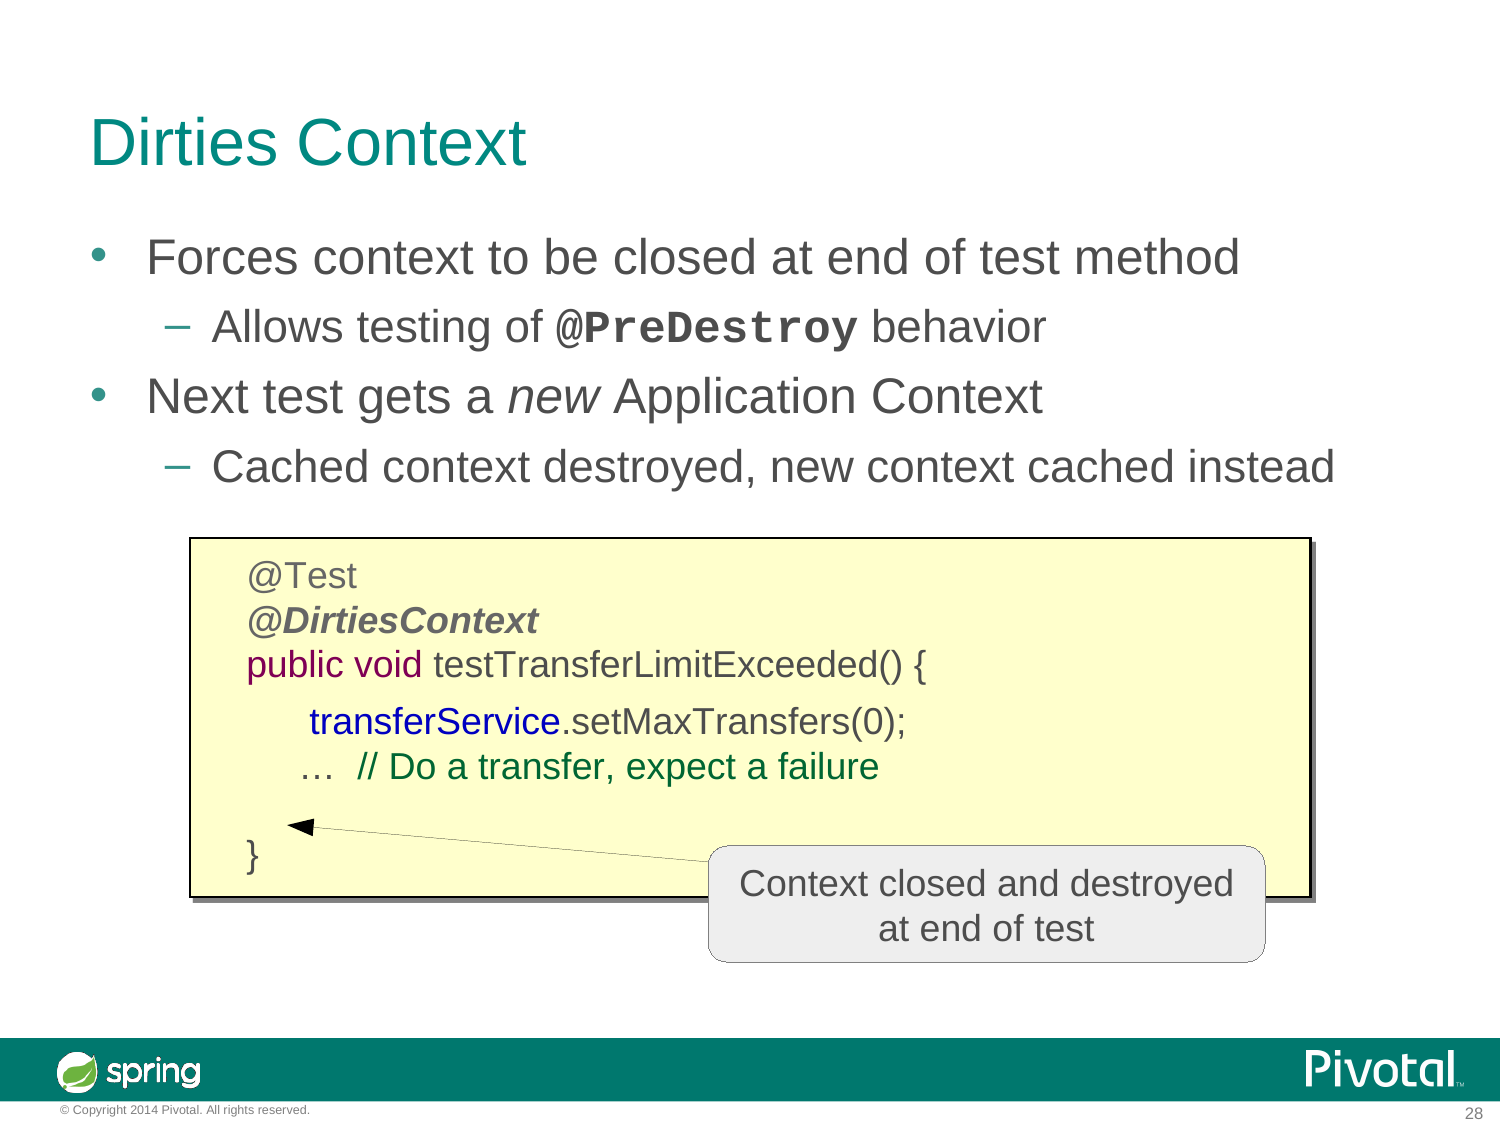

# Dirties Context
Forces context to be closed at end of test method
Allows testing of @PreDestroy behavior
Next test gets a new Application Context
Cached context destroyed, new context cached instead
 @Test
 @DirtiesContext
 public void testTransferLimitExceeded() {
 transferService.setMaxTransfers(0);
 … // Do a transfer, expect a failure
 }
Context closed and destroyed at end of test